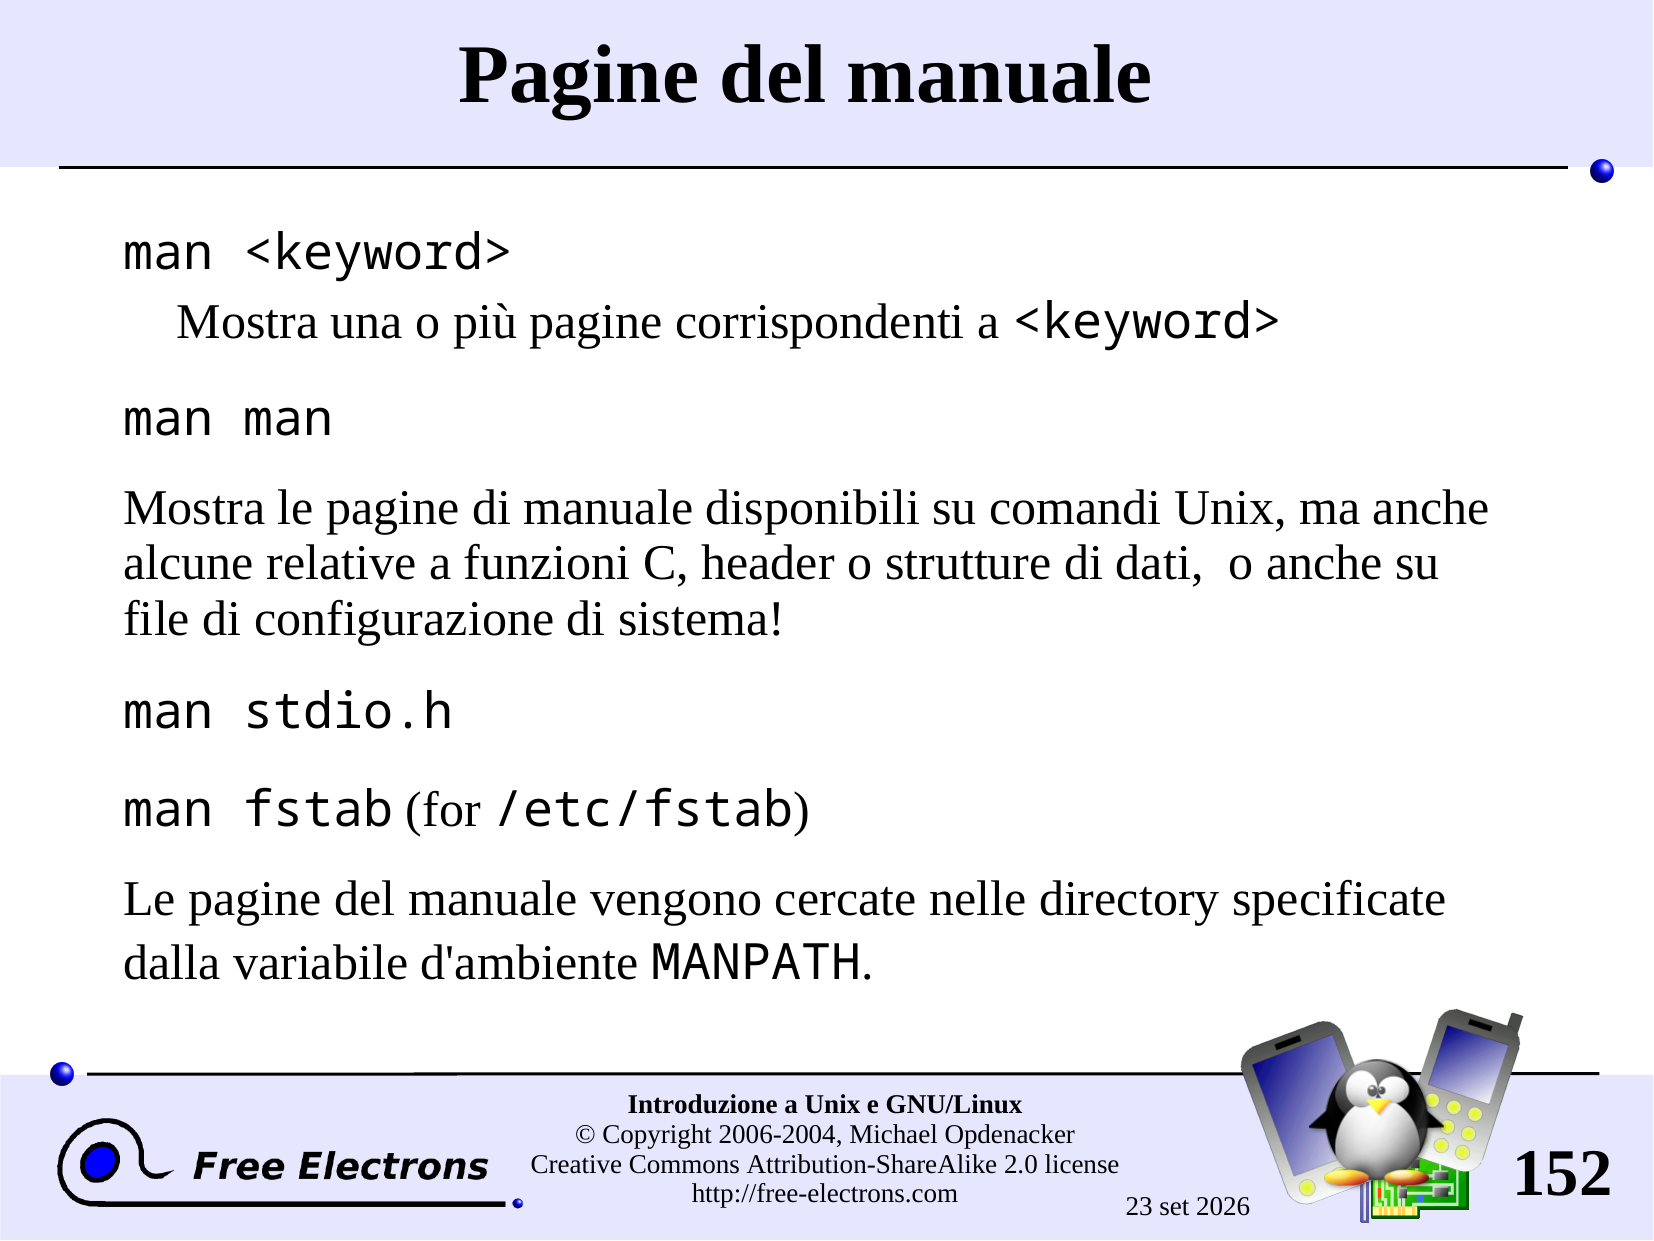

# Pagine del manuale
man <keyword>
Mostra una o più pagine corrispondenti a <keyword>
man man
Mostra le pagine di manuale disponibili su comandi Unix, ma anche alcune relative a funzioni C, header o strutture di dati, o anche su file di configurazione di sistema!
man stdio.h
man fstab (for /etc/fstab)
Le pagine del manuale vengono cercate nelle directory specificate dalla variabile d'ambiente MANPATH.